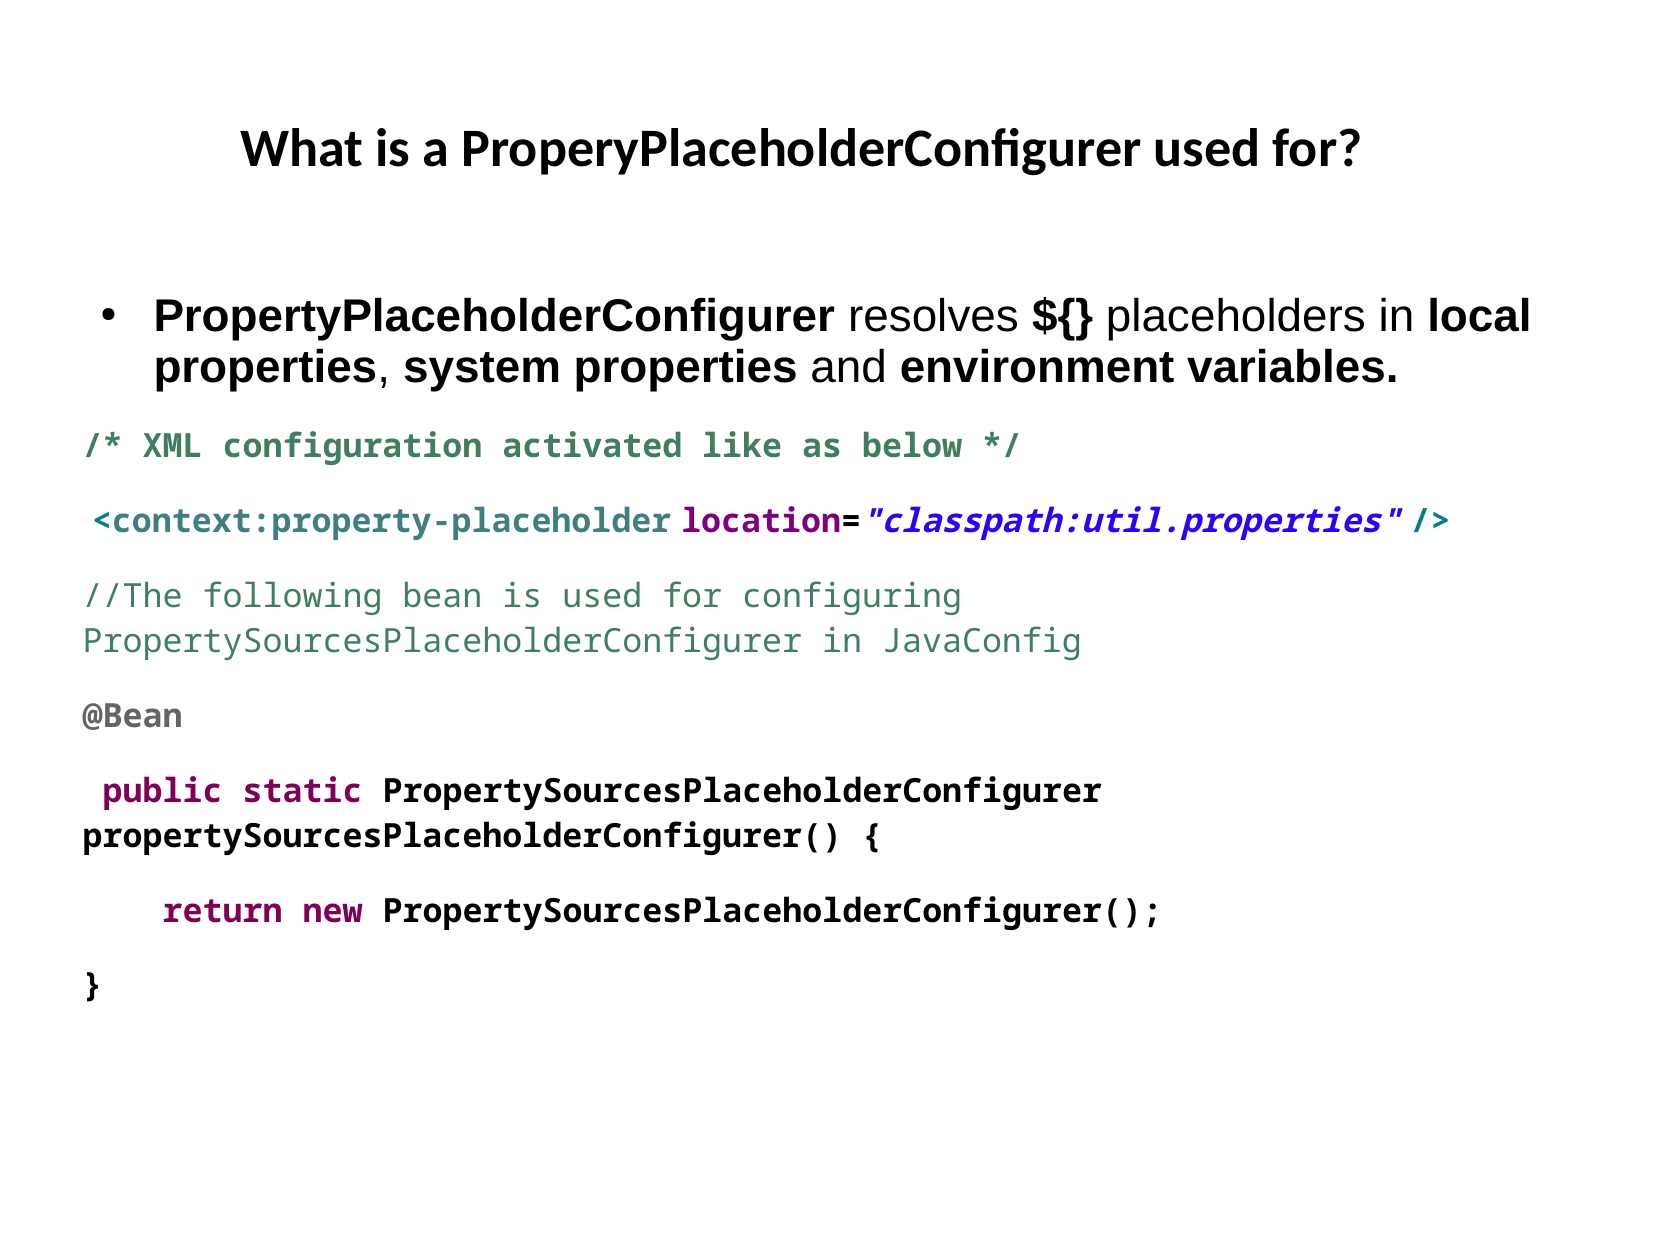

# What is a ProperyPlaceholderConfigurer used for?
PropertyPlaceholderConfigurer resolves ${} placeholders in local properties, system properties and environment variables.
/* XML configuration activated like as below */
 <context:property-placeholder location="classpath:util.properties" />
//The following bean is used for configuring PropertySourcesPlaceholderConfigurer in JavaConfig
@Bean
 public static PropertySourcesPlaceholderConfigurer propertySourcesPlaceholderConfigurer() {
 return new PropertySourcesPlaceholderConfigurer();
}